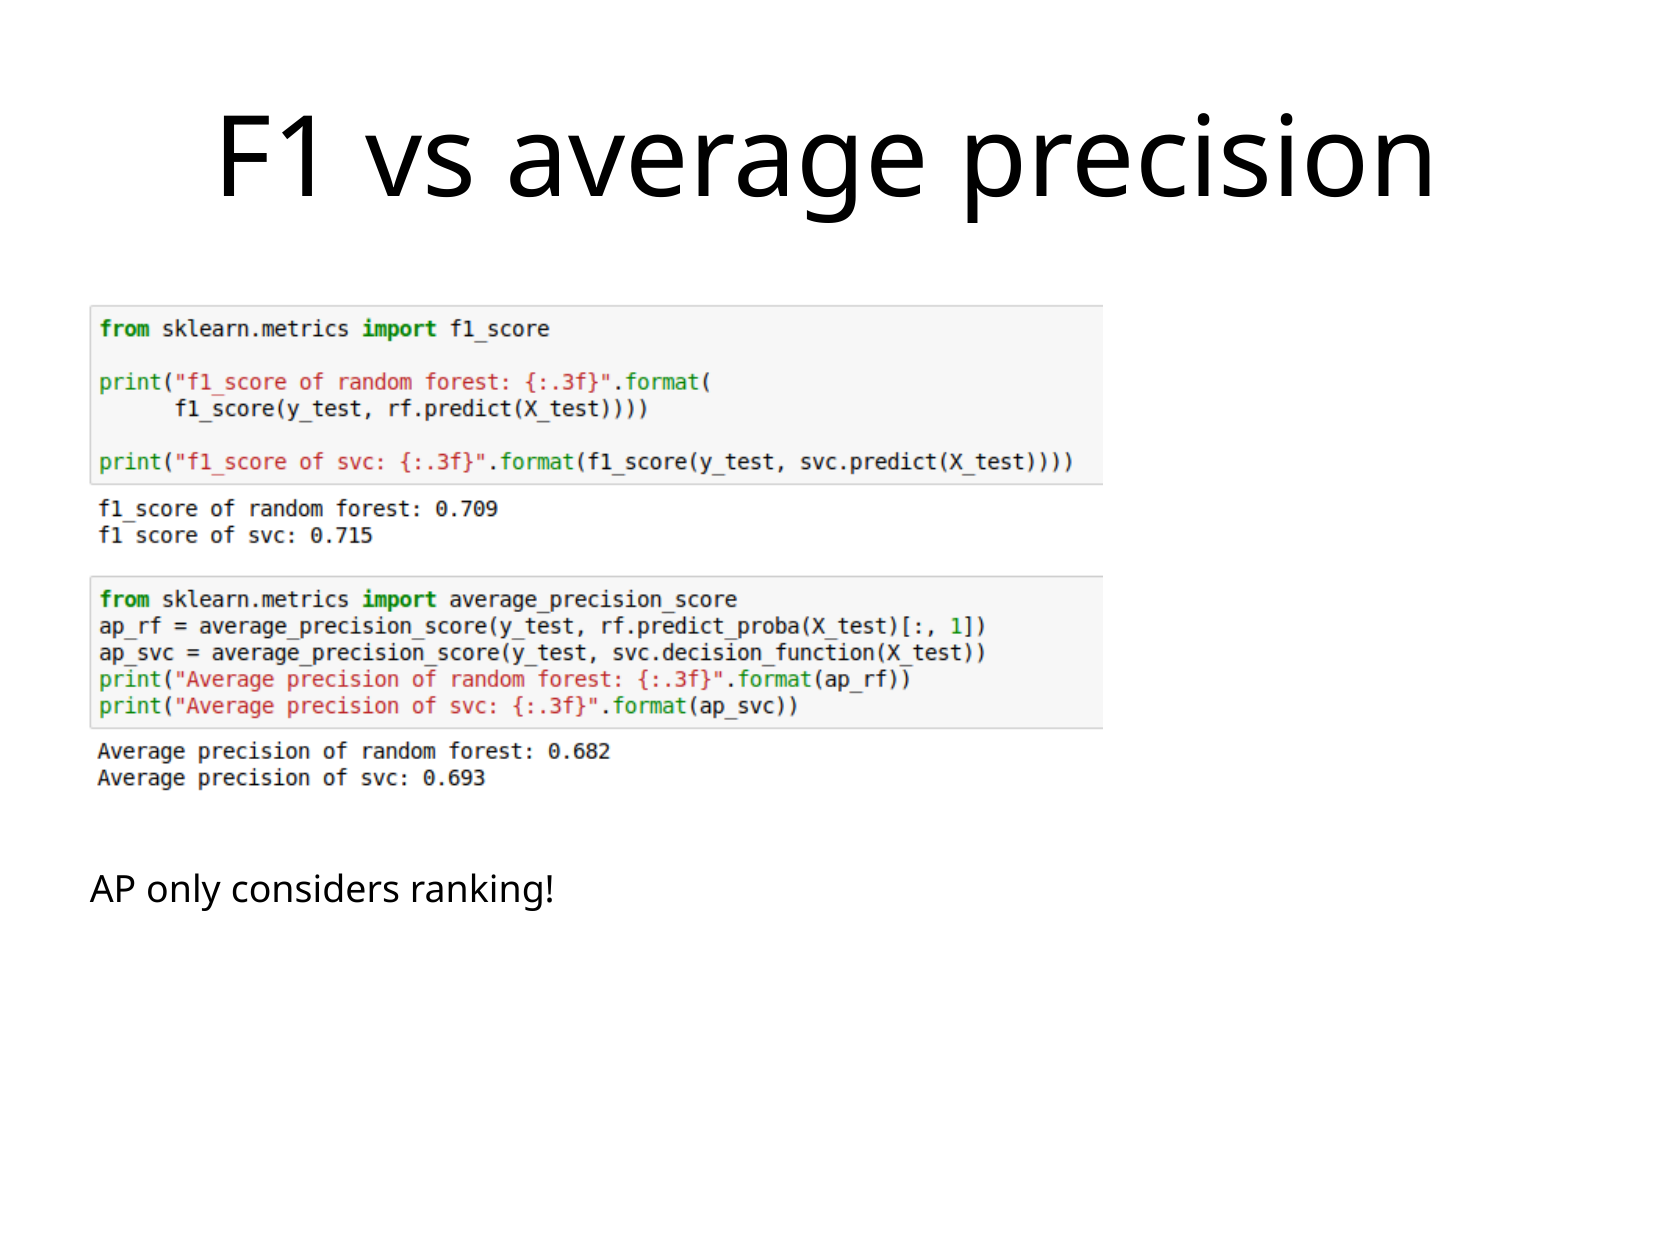

# F1 vs average precision
AP only considers ranking!